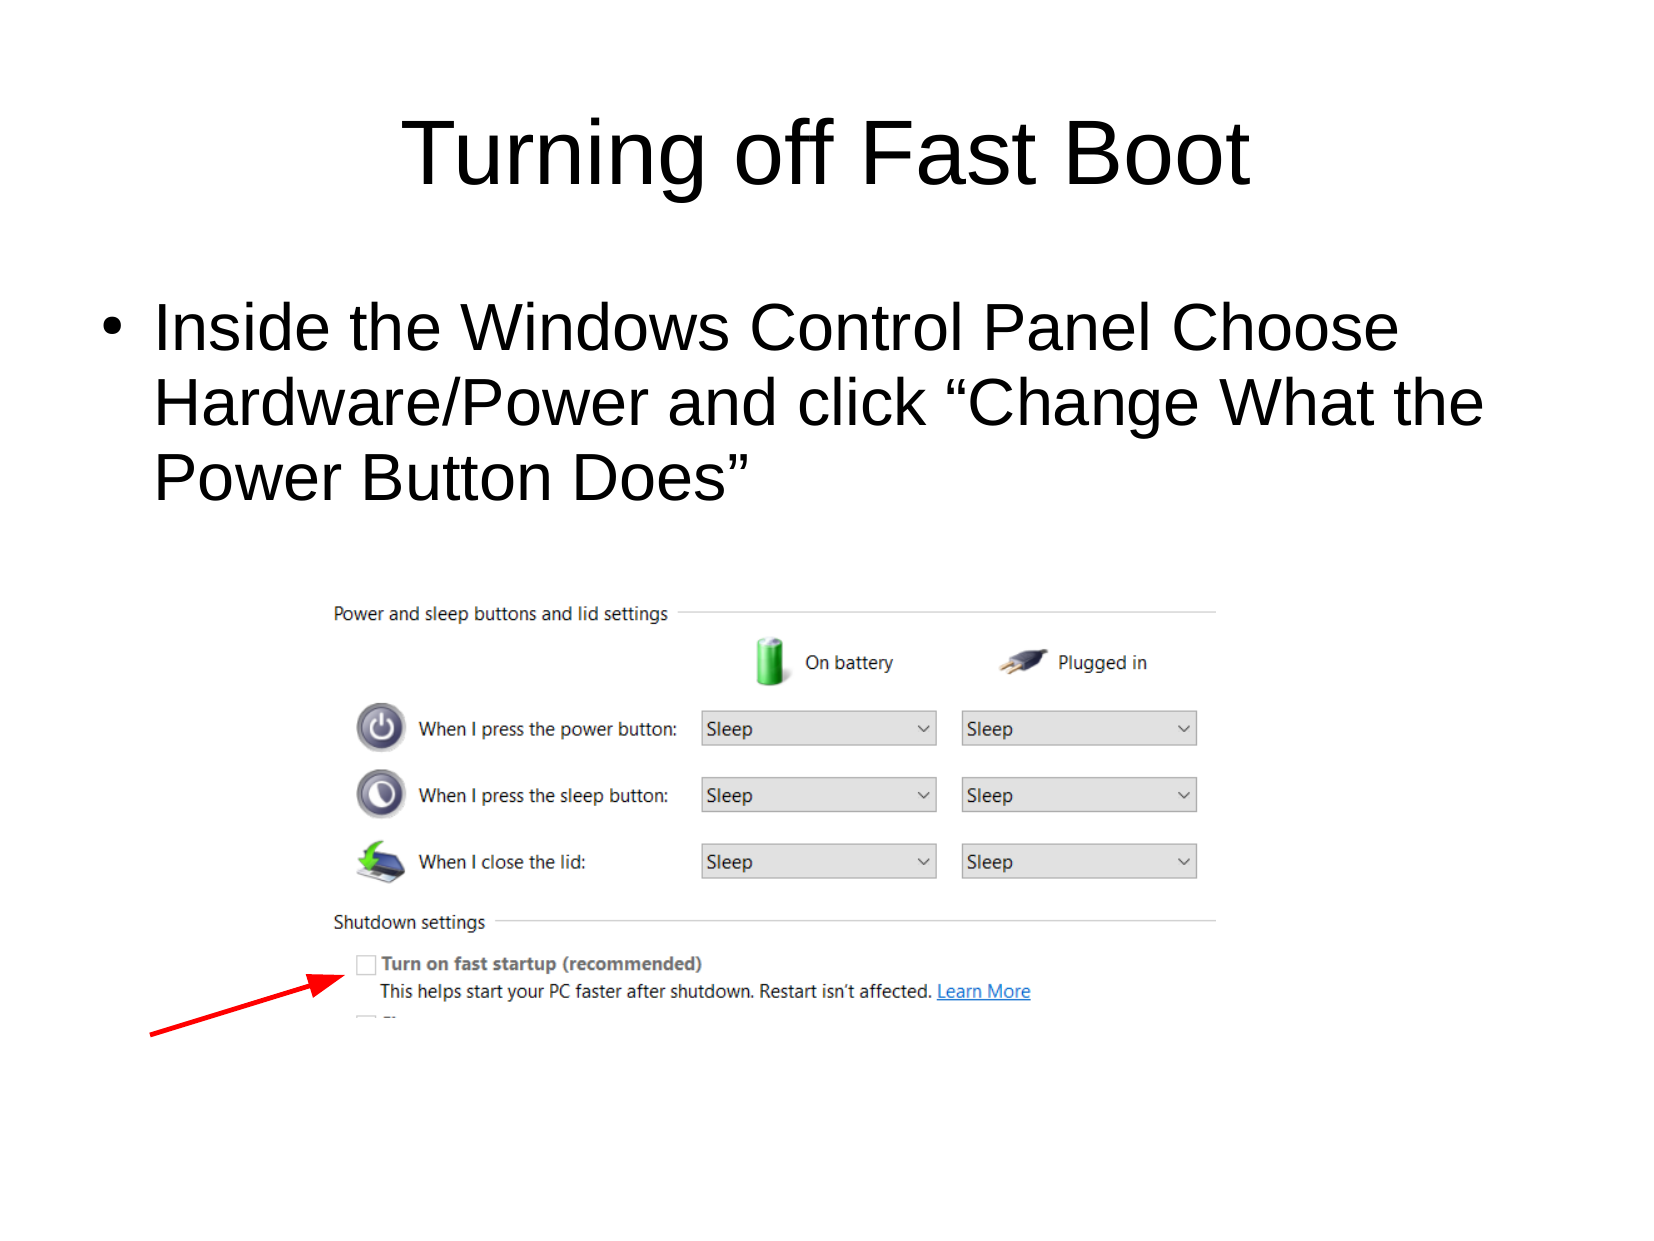

# Turning off Fast Boot
Inside the Windows Control Panel Choose Hardware/Power and click “Change What the Power Button Does”